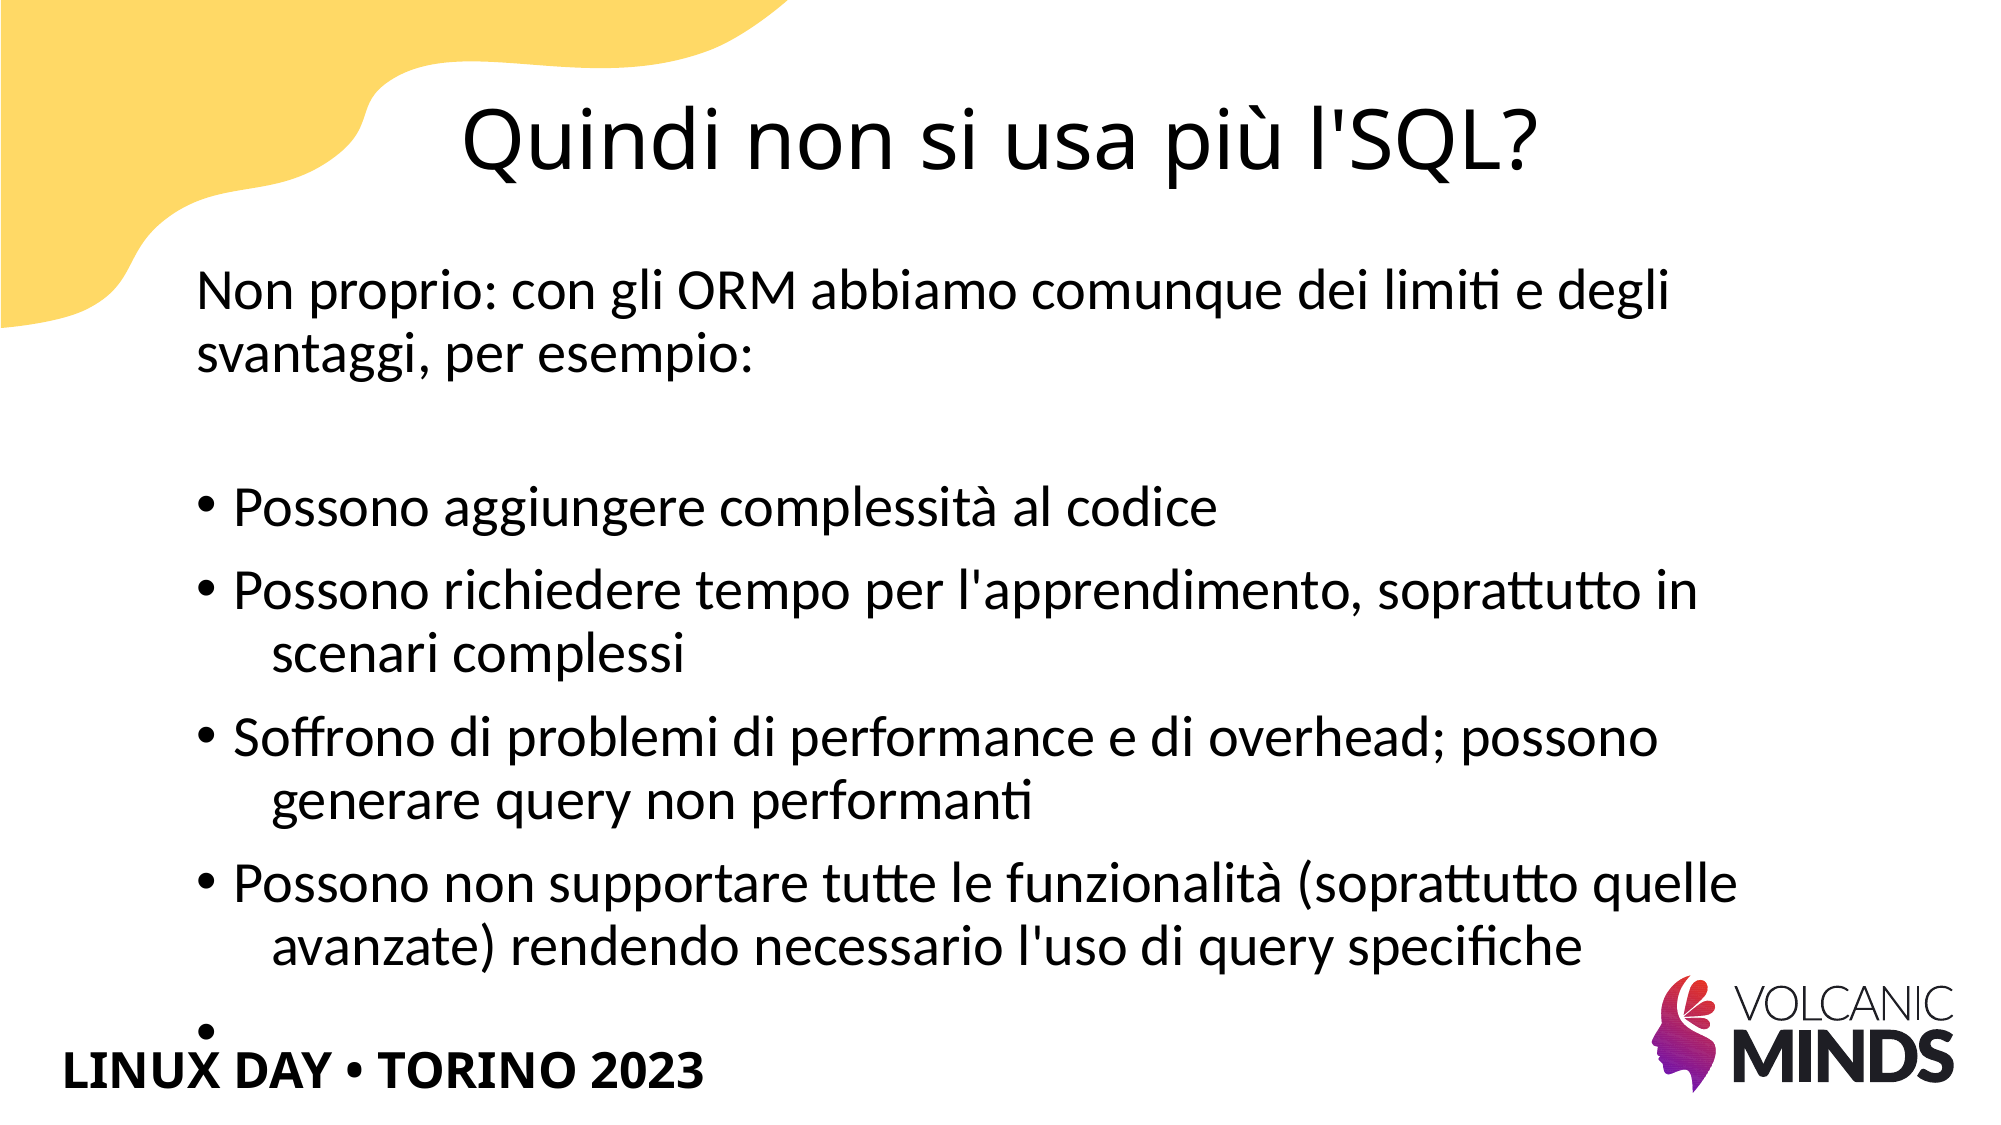

Quindi non si usa più l'SQL?
# Non proprio: con gli ORM abbiamo comunque dei limiti e degli svantaggi, per esempio:
Possono aggiungere complessità al codice
Possono richiedere tempo per l'apprendimento, soprattutto in scenari complessi
Soffrono di problemi di performance e di overhead; possono generare query non performanti
Possono non supportare tutte le funzionalità (soprattutto quelle avanzate) rendendo necessario l'uso di query specifiche
LINUX DAY • TORINO 2023